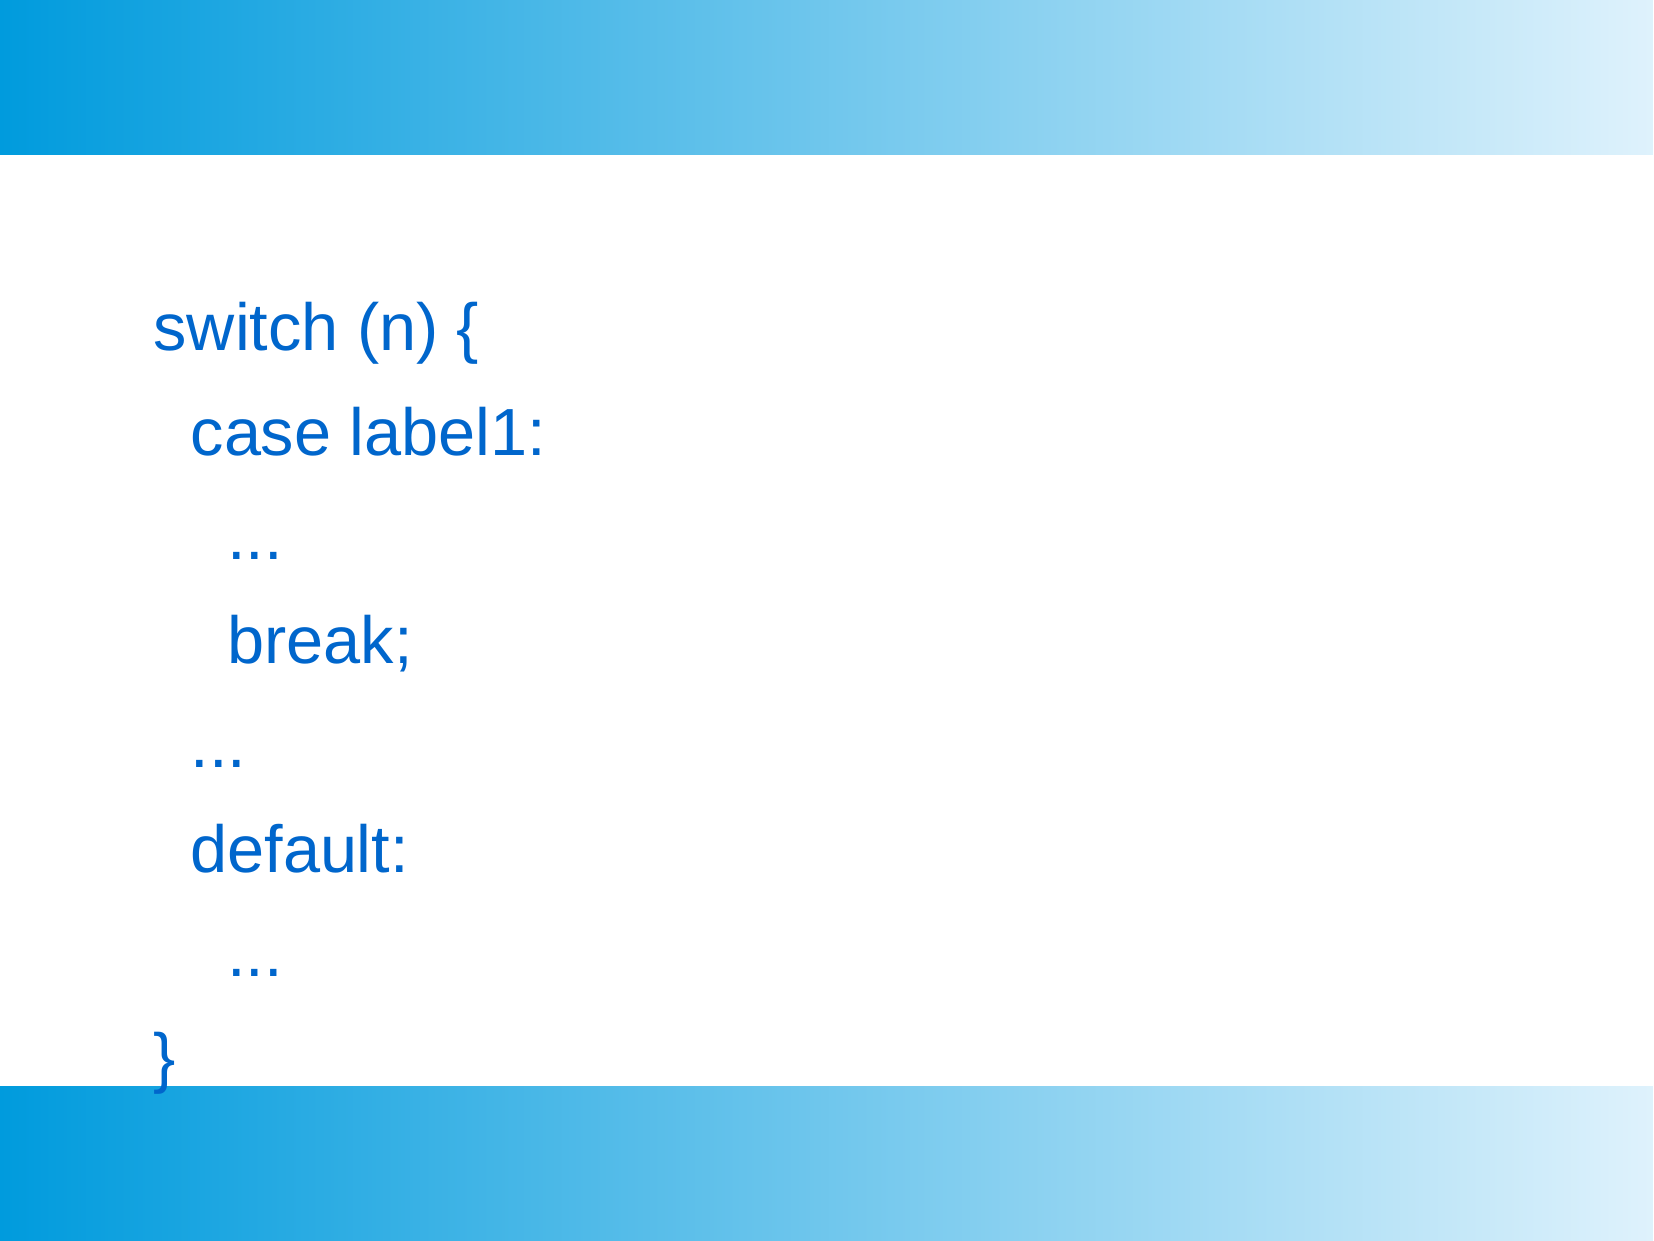

#
switch (n) {
 case label1:
 ...
 break;
 ...
 default:
 ...
}